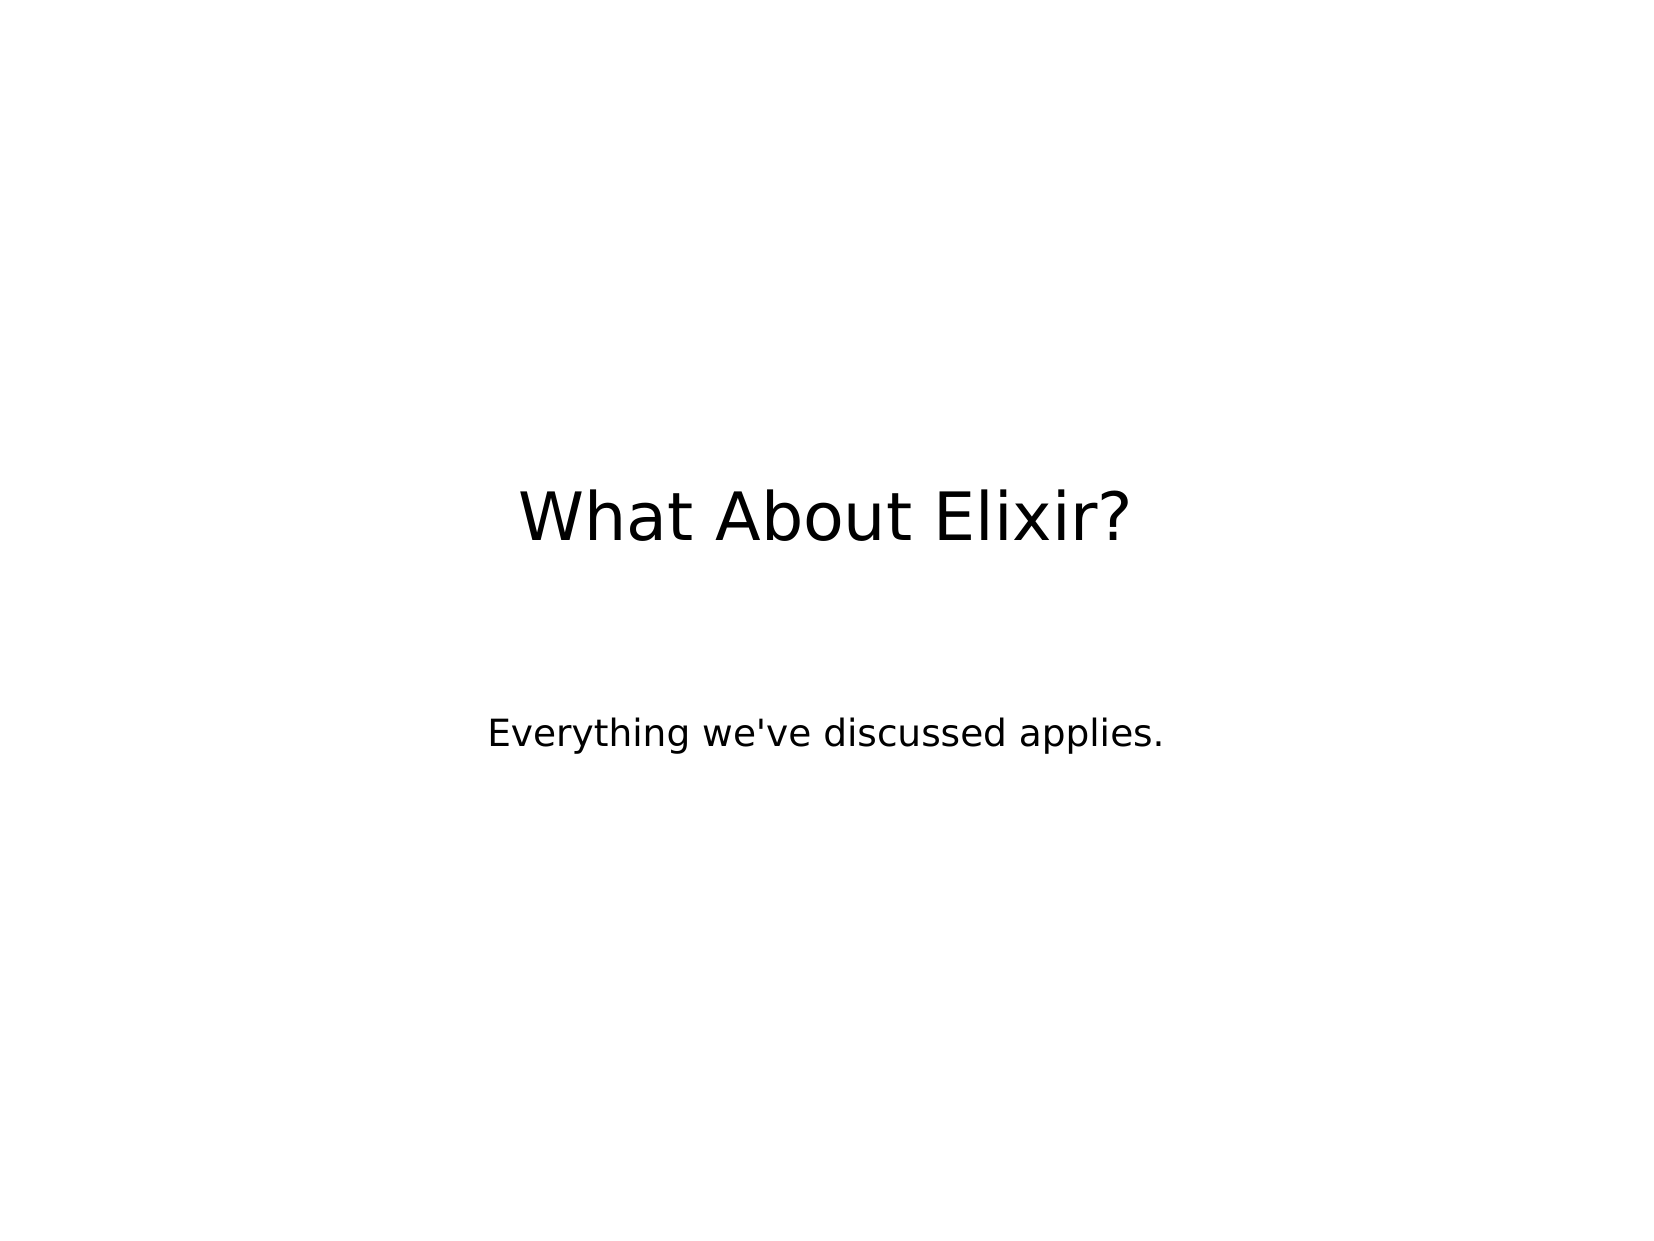

# What About Elixir?
Everything we've discussed applies.